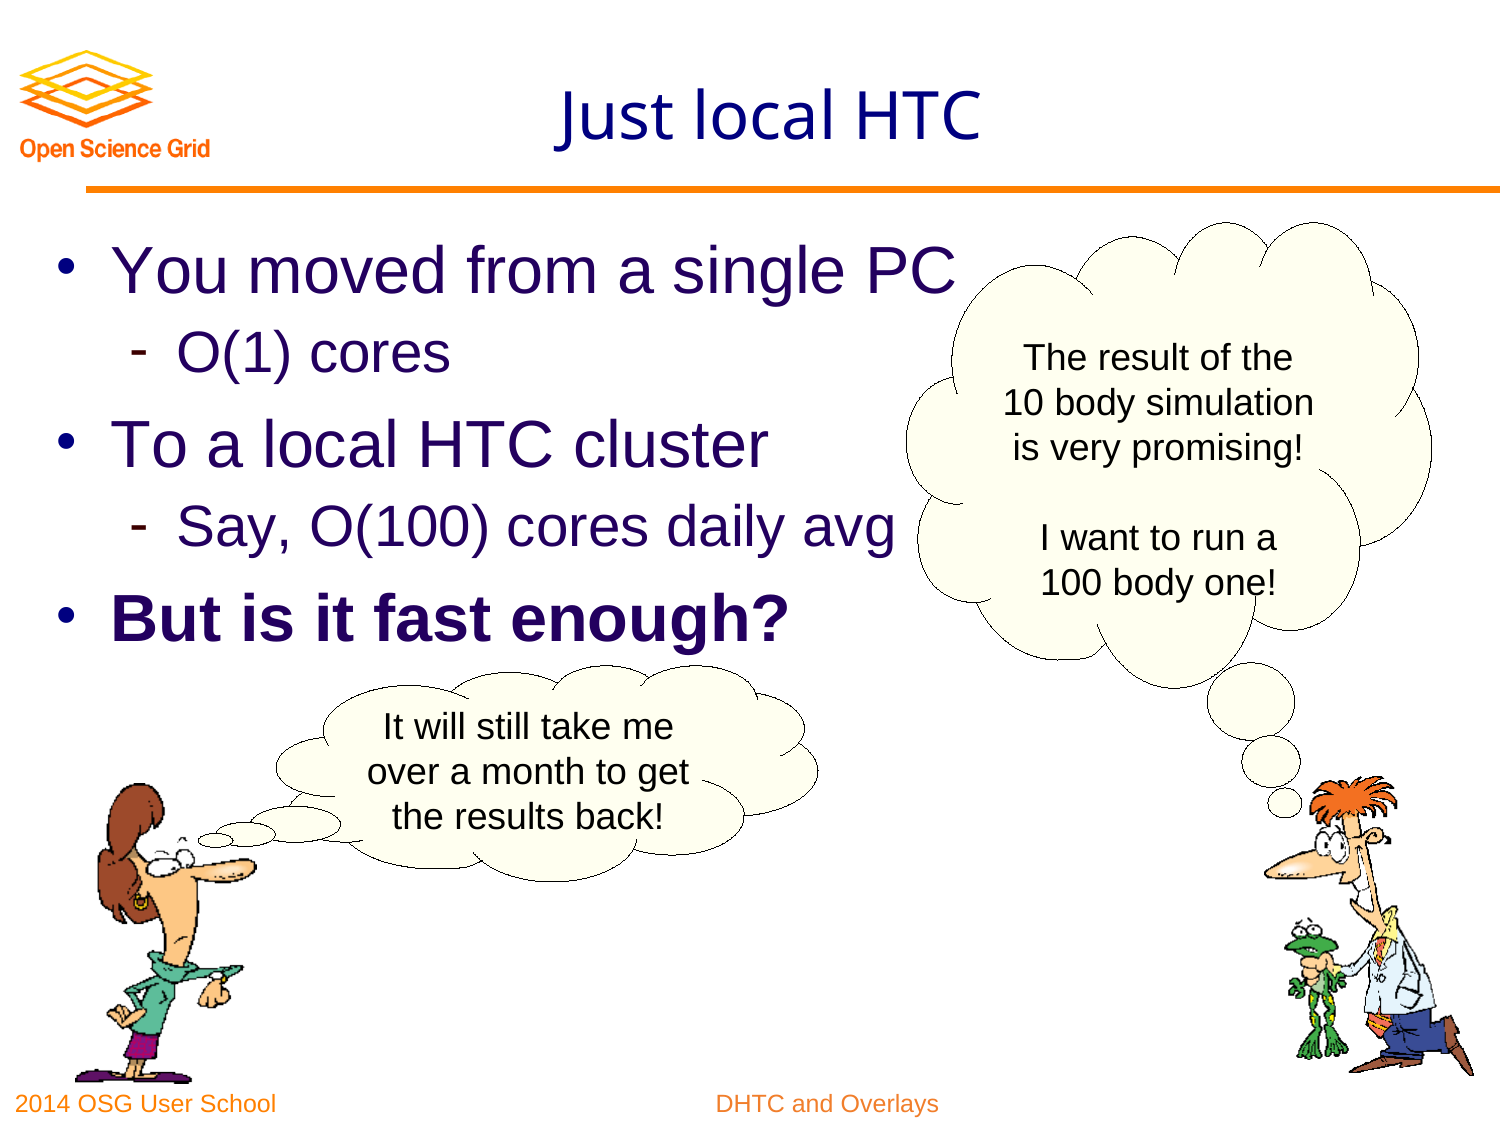

# Just local HTC
You moved from a single PC
O(1) cores
To a local HTC cluster
Say, O(100) cores daily avg
But is it fast enough?
The result of the
10 body simulation
is very promising!
I want to run a
100 body one!
It will still take me
over a month to get
the results back!